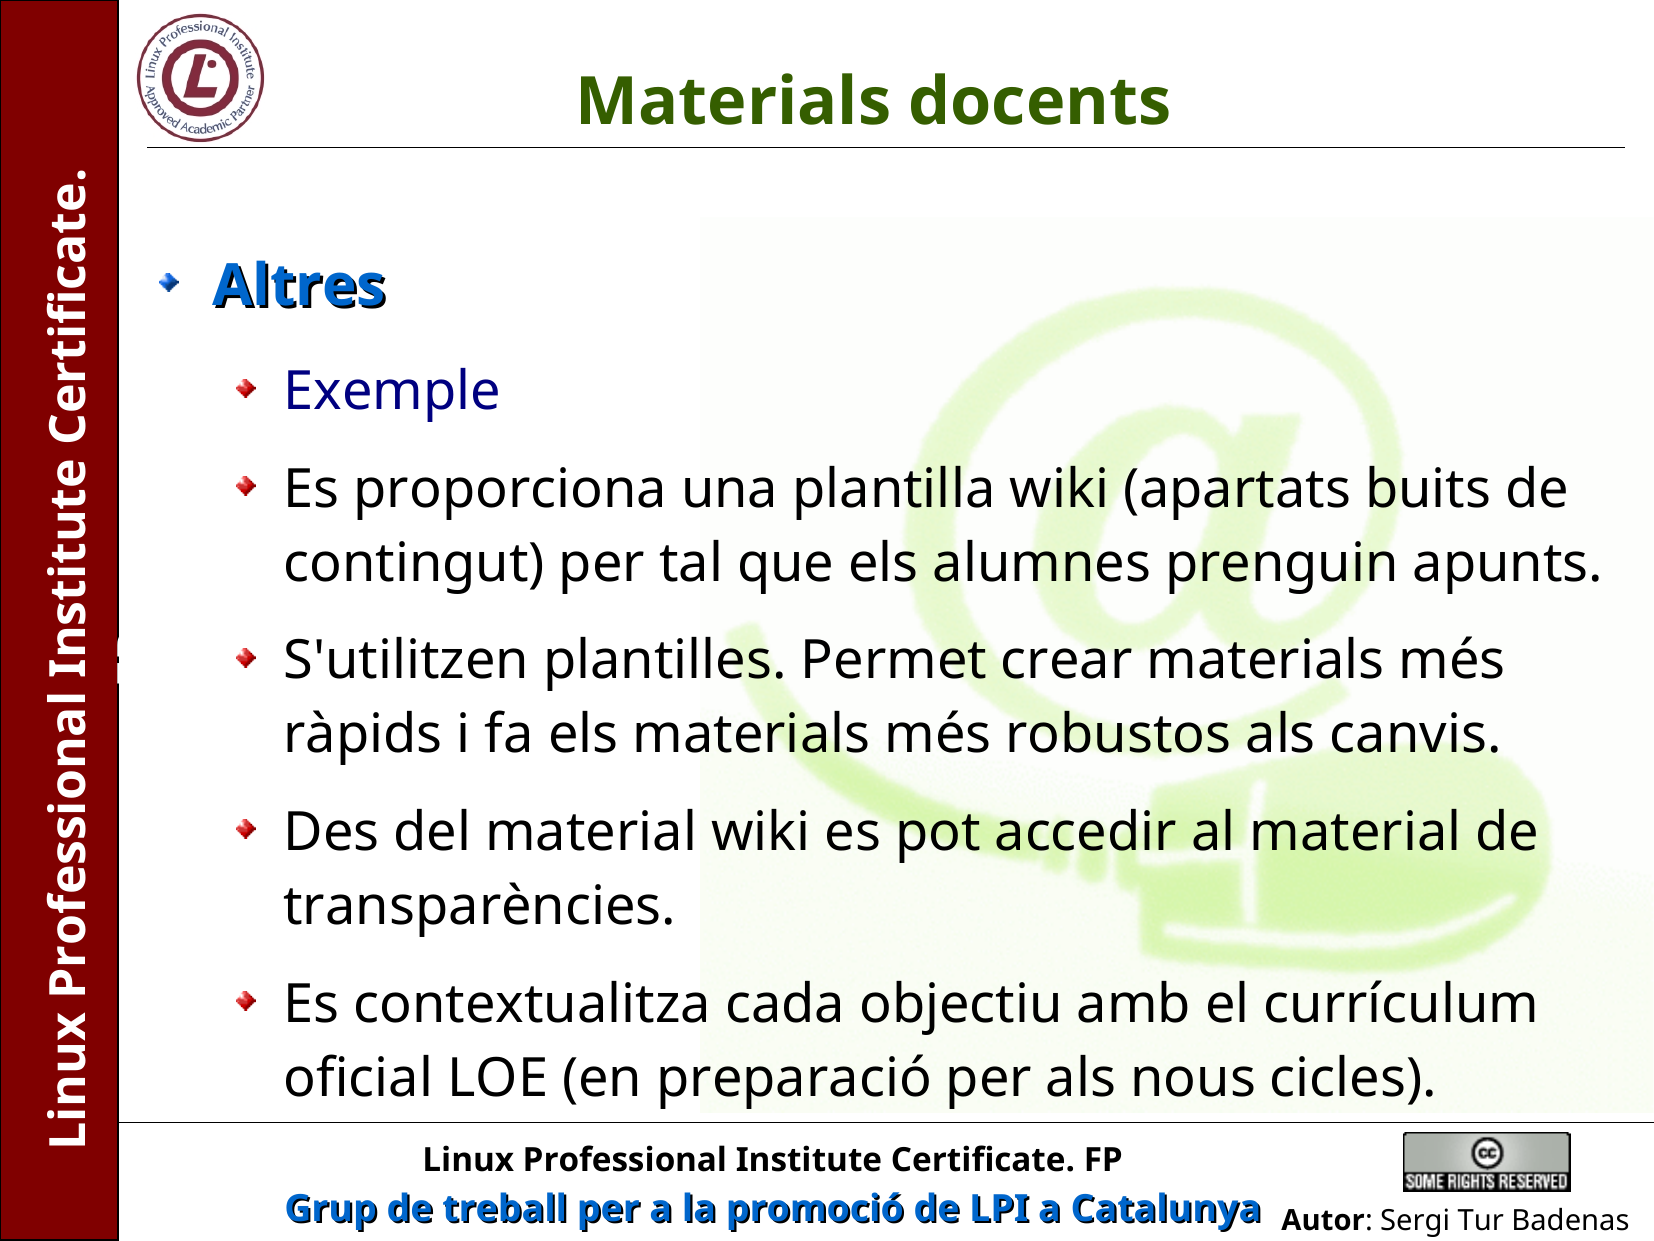

# Materials docents
Altres
Exemple
Es proporciona una plantilla wiki (apartats buits de contingut) per tal que els alumnes prenguin apunts.
S'utilitzen plantilles. Permet crear materials més ràpids i fa els materials més robustos als canvis.
Des del material wiki es pot accedir al material de transparències.
Es contextualitza cada objectiu amb el currículum oficial LOE (en preparació per als nous cicles).